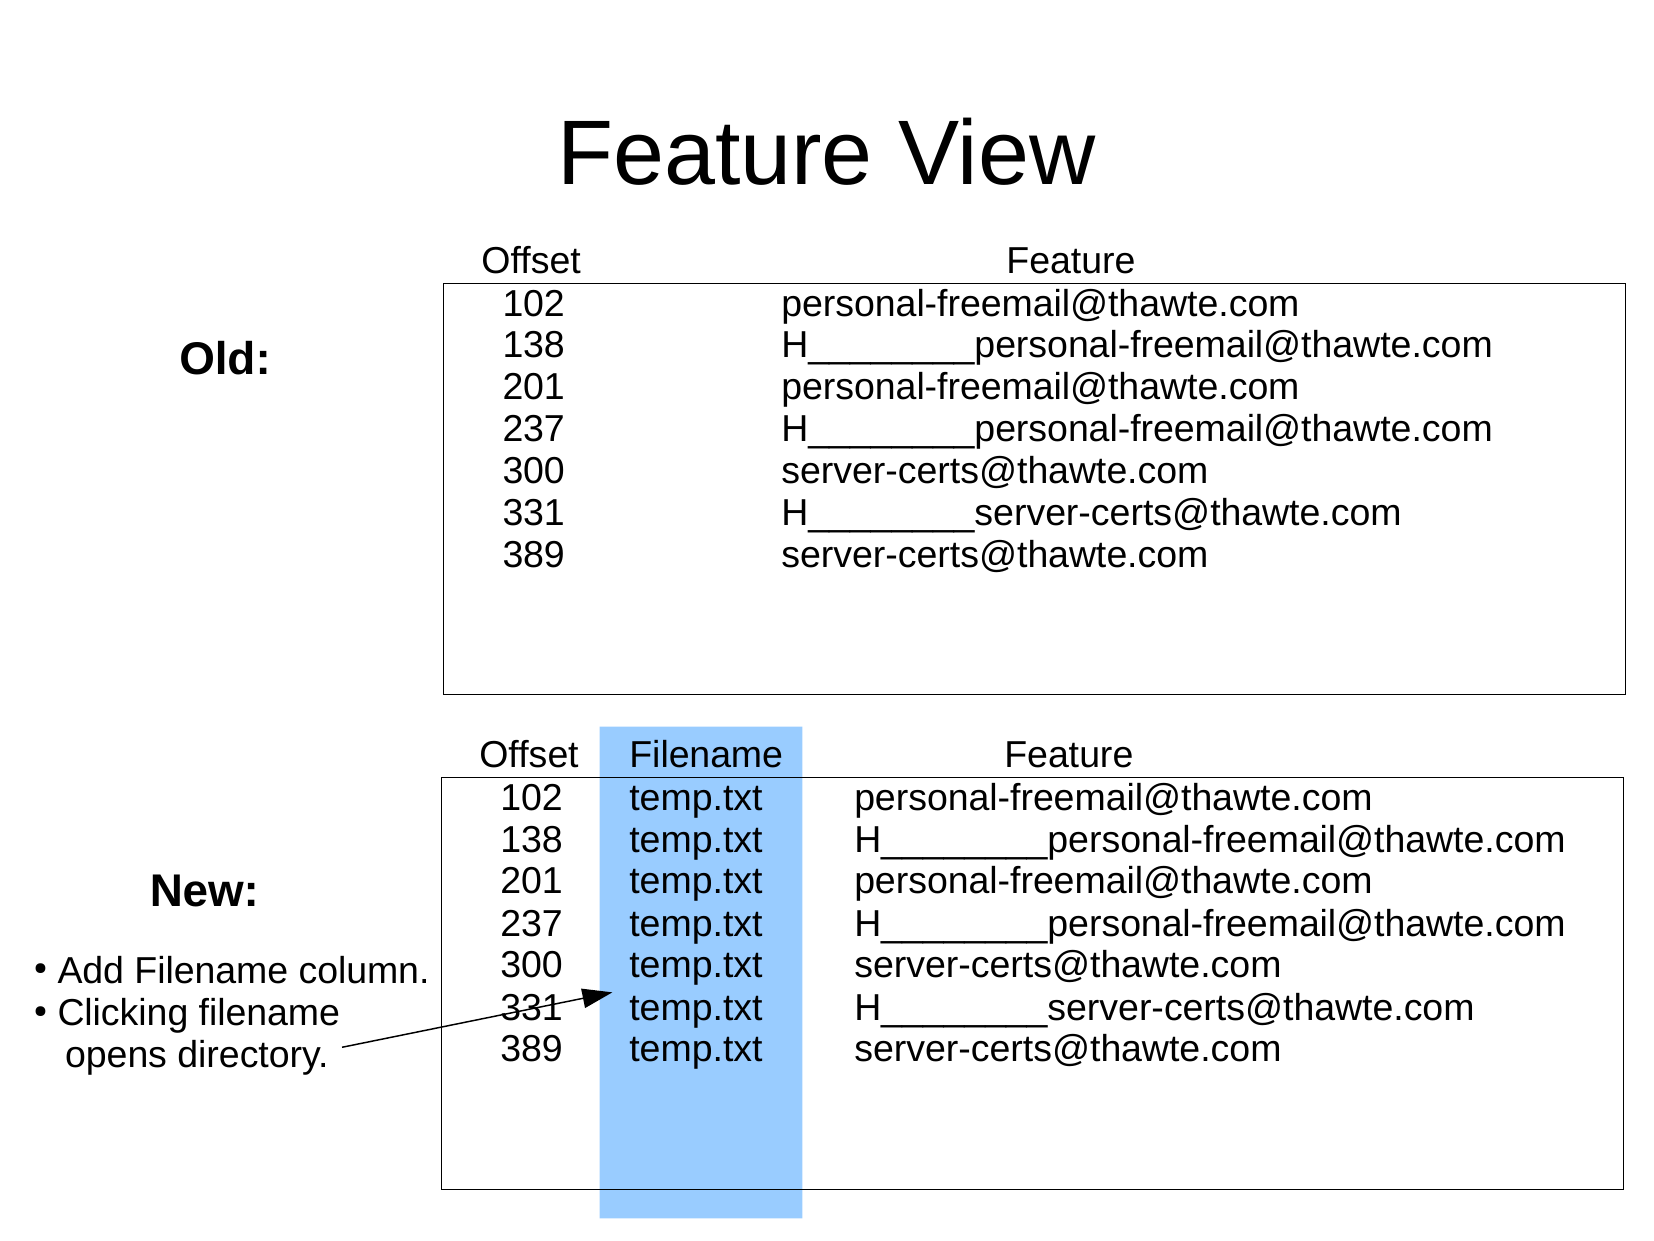

# Feature View
Offset						Feature
 102			personal-freemail@thawte.com
 138			H________personal-freemail@thawte.com
 201			personal-freemail@thawte.com
 237			H________personal-freemail@thawte.com
 300			server-certs@thawte.com
 331			H________server-certs@thawte.com
 389			server-certs@thawte.com
Old:
Offset	Filename			Feature
 102	temp.txt		personal-freemail@thawte.com
 138	temp.txt		H________personal-freemail@thawte.com
 201	temp.txt		personal-freemail@thawte.com
 237	temp.txt		H________personal-freemail@thawte.com
 300	temp.txt		server-certs@thawte.com
 331	temp.txt		H________server-certs@thawte.com
 389	temp.txt		server-certs@thawte.com
New:
 Add Filename column.
 Clicking filename
 opens directory.